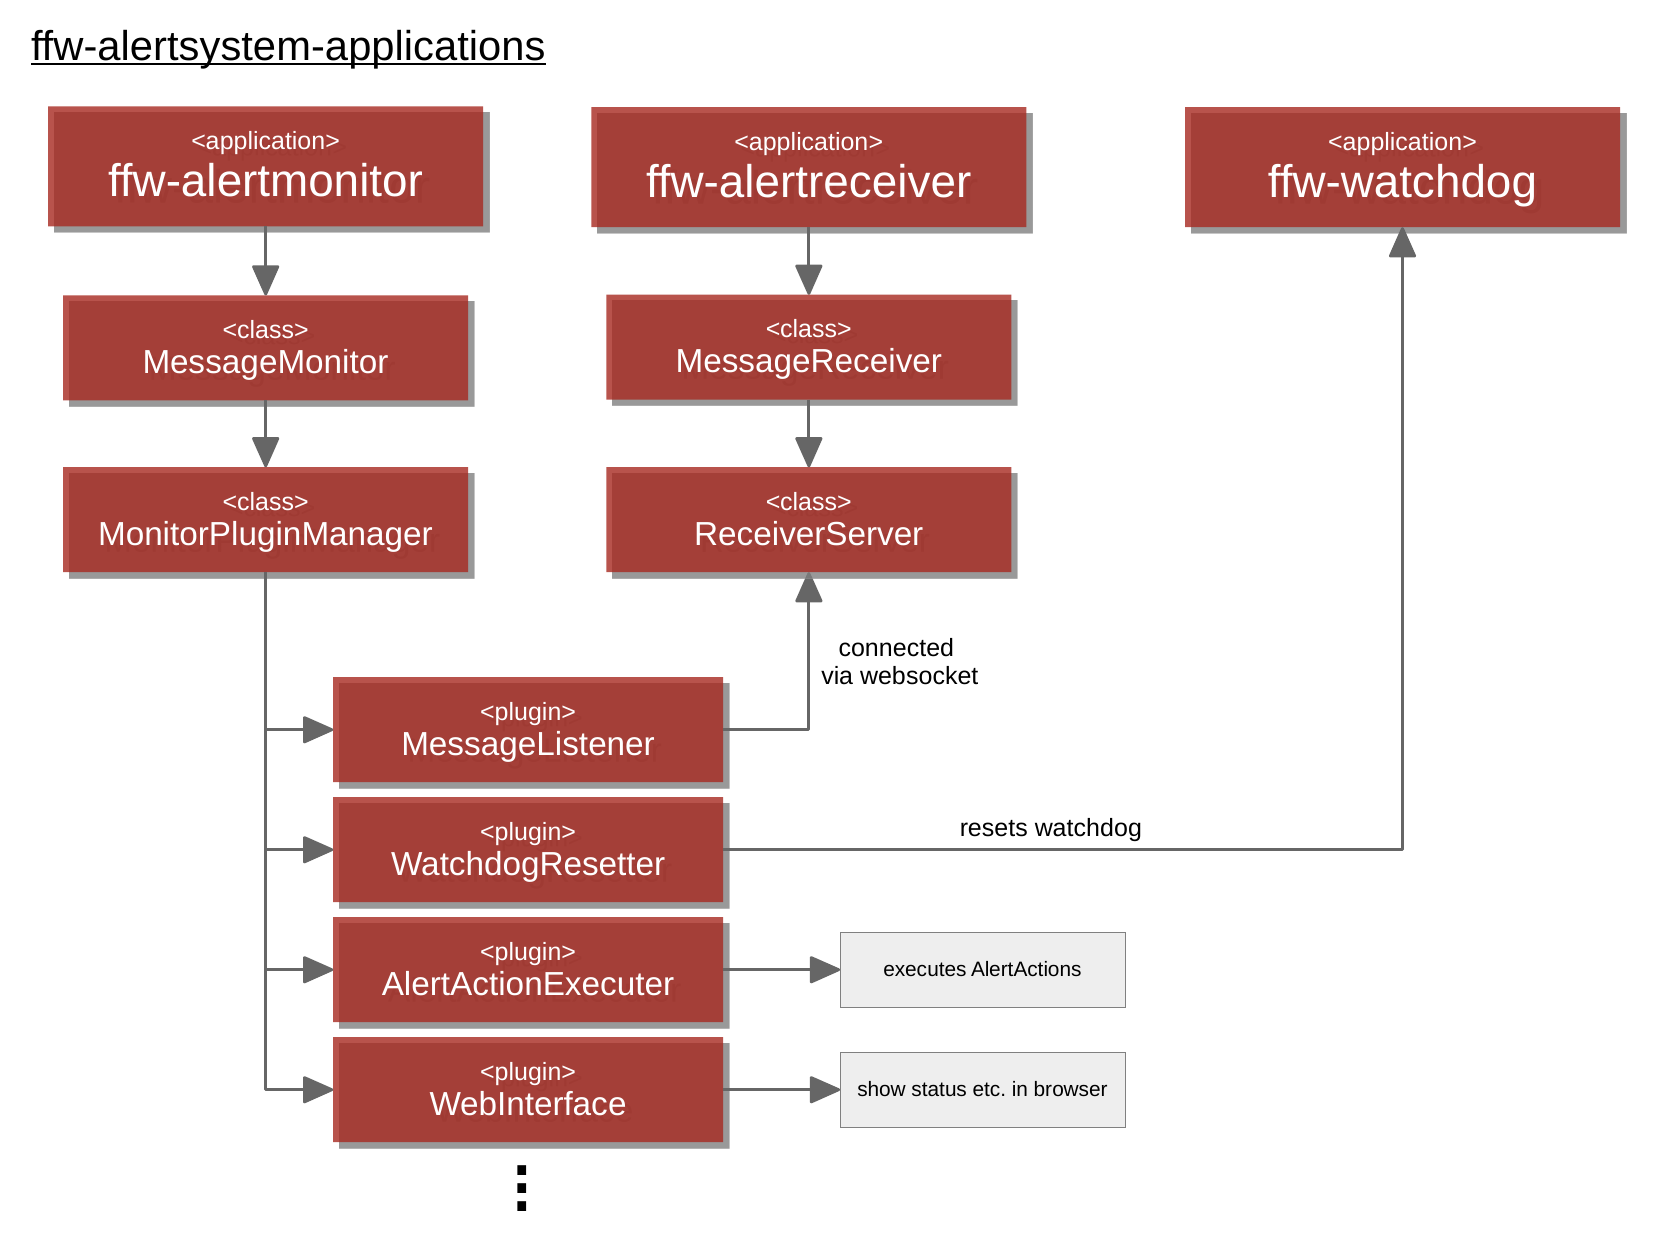

ffw-alertsystem-applications
<application>
ffw-alertmonitor
<application>
ffw-alertreceiver
<application>
ffw-watchdog
<class>
MessageReceiver
<class>
MessageMonitor
<class>
MonitorPluginManager
<class>
ReceiverServer
connected
via websocket
<plugin>
MessageListener
<plugin>
WatchdogResetter
resets watchdog
<plugin>
AlertActionExecuter
executes AlertActions
<plugin>
WebInterface
show status etc. in browser
.
.
.